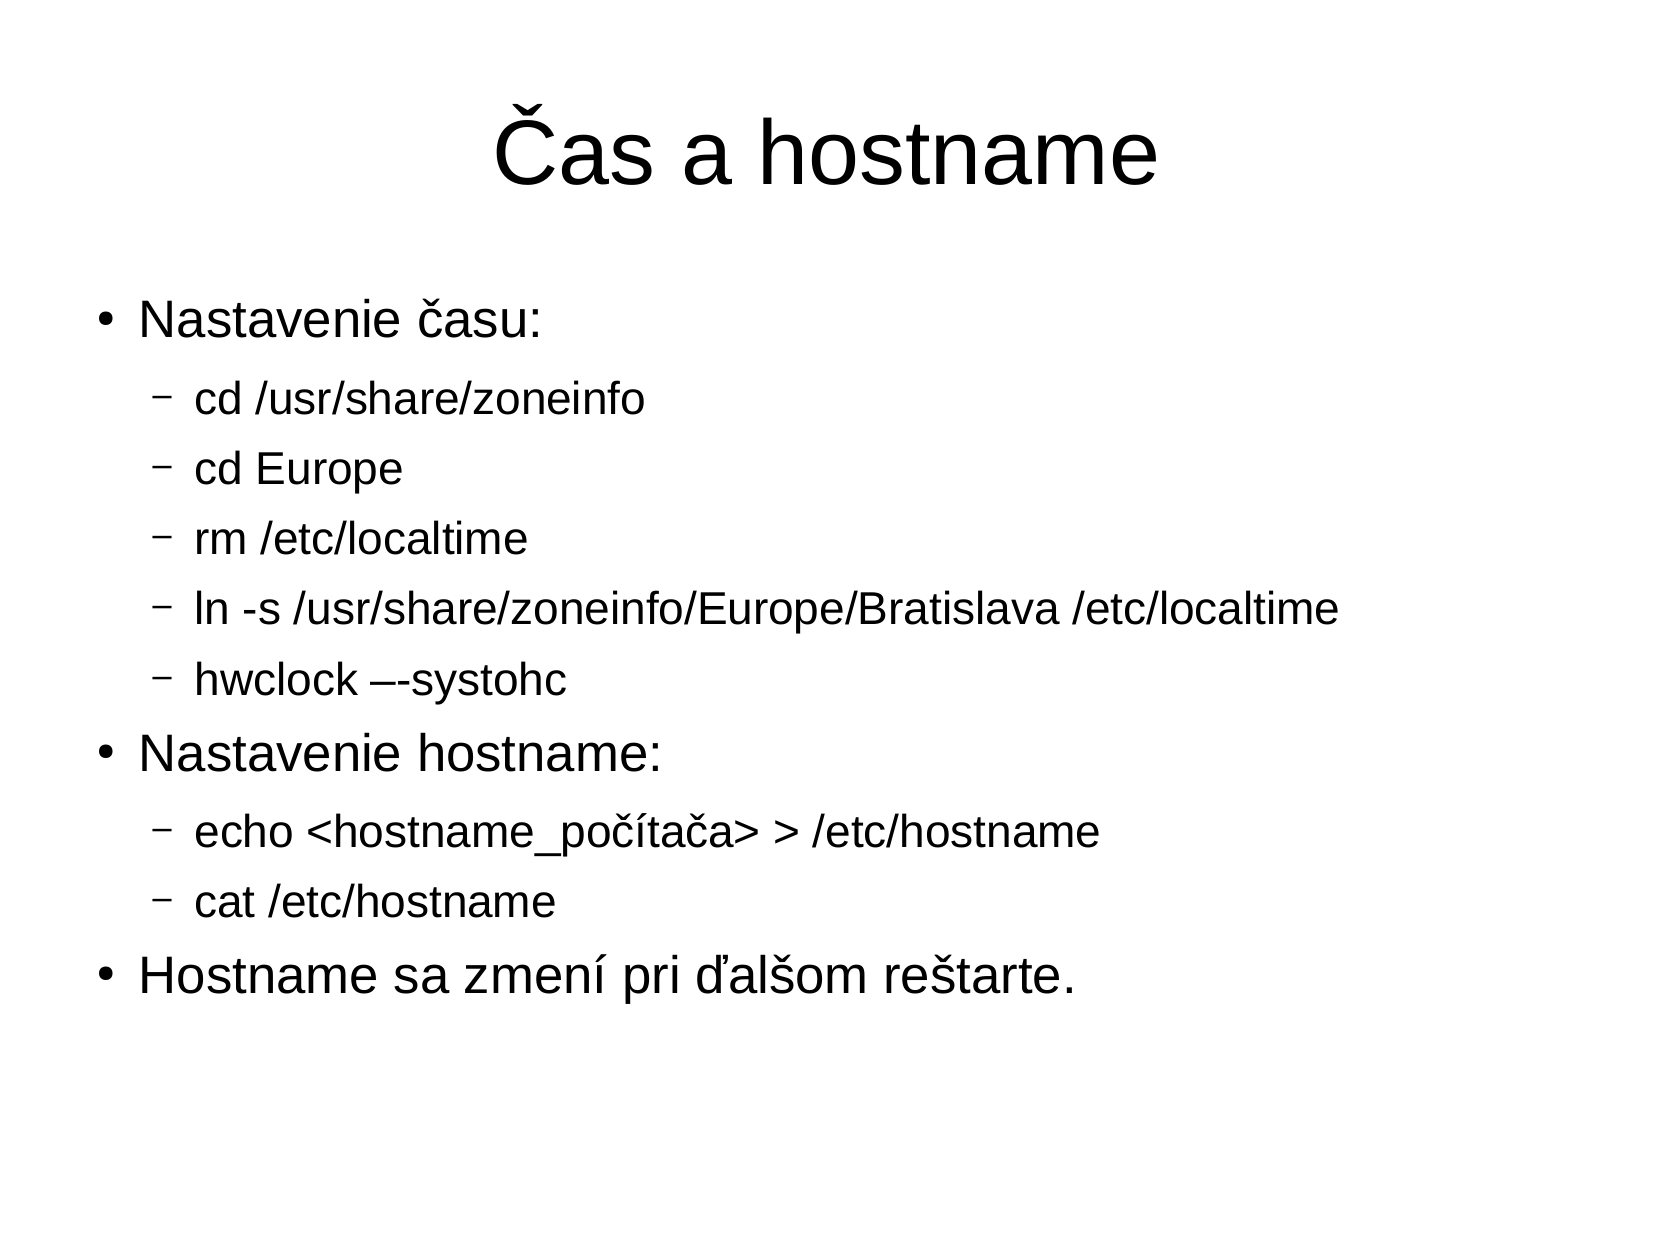

# Čas a hostname
Nastavenie času:
cd /usr/share/zoneinfo
cd Europe
rm /etc/localtime
ln -s /usr/share/zoneinfo/Europe/Bratislava /etc/localtime
hwclock –-systohc
Nastavenie hostname:
echo <hostname_počítača> > /etc/hostname
cat /etc/hostname
Hostname sa zmení pri ďalšom reštarte.